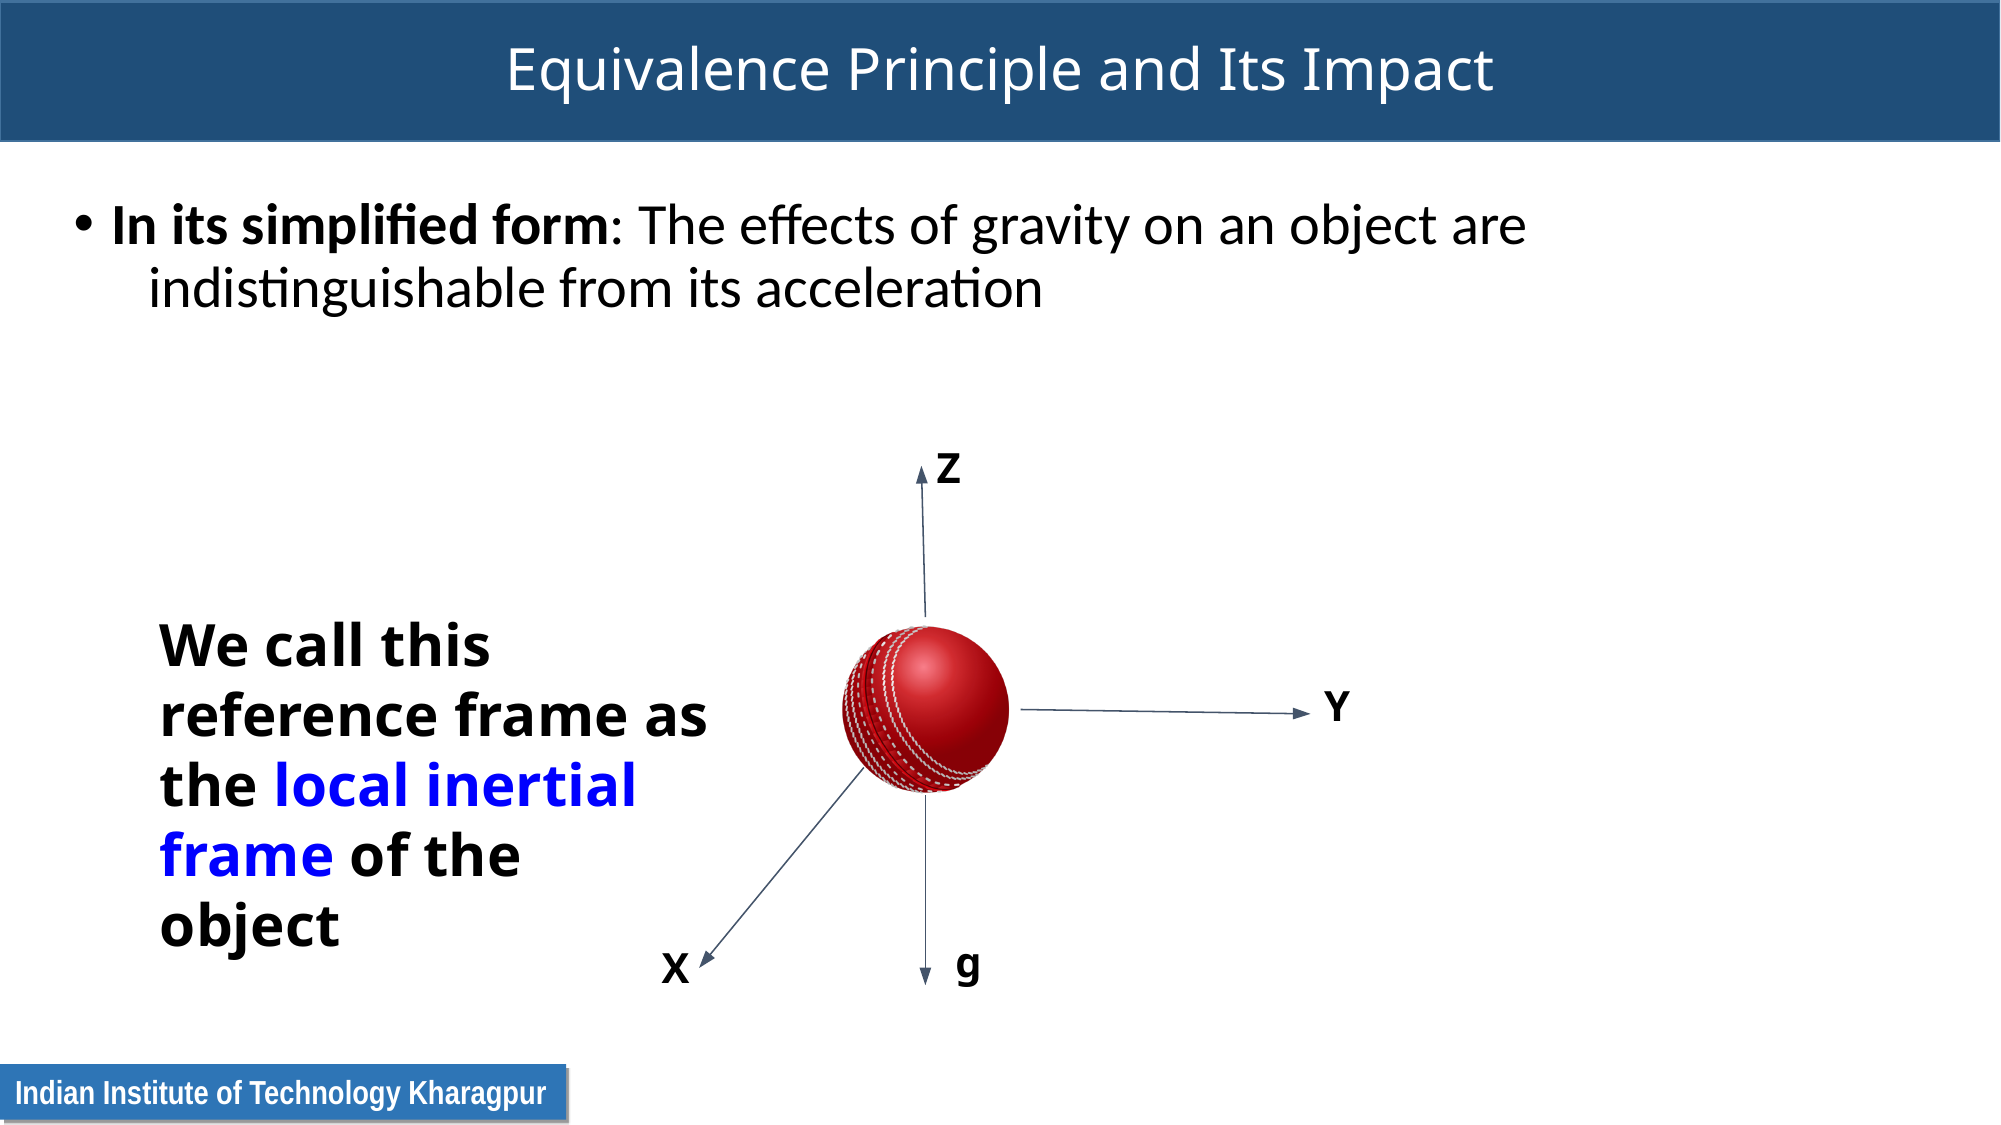

Equivalence Principle and Its Impact
# In its simplified form: The effects of gravity on an object are indistinguishable from its acceleration
Z
We call this reference frame as the local inertial frame of the object
Y
g
X